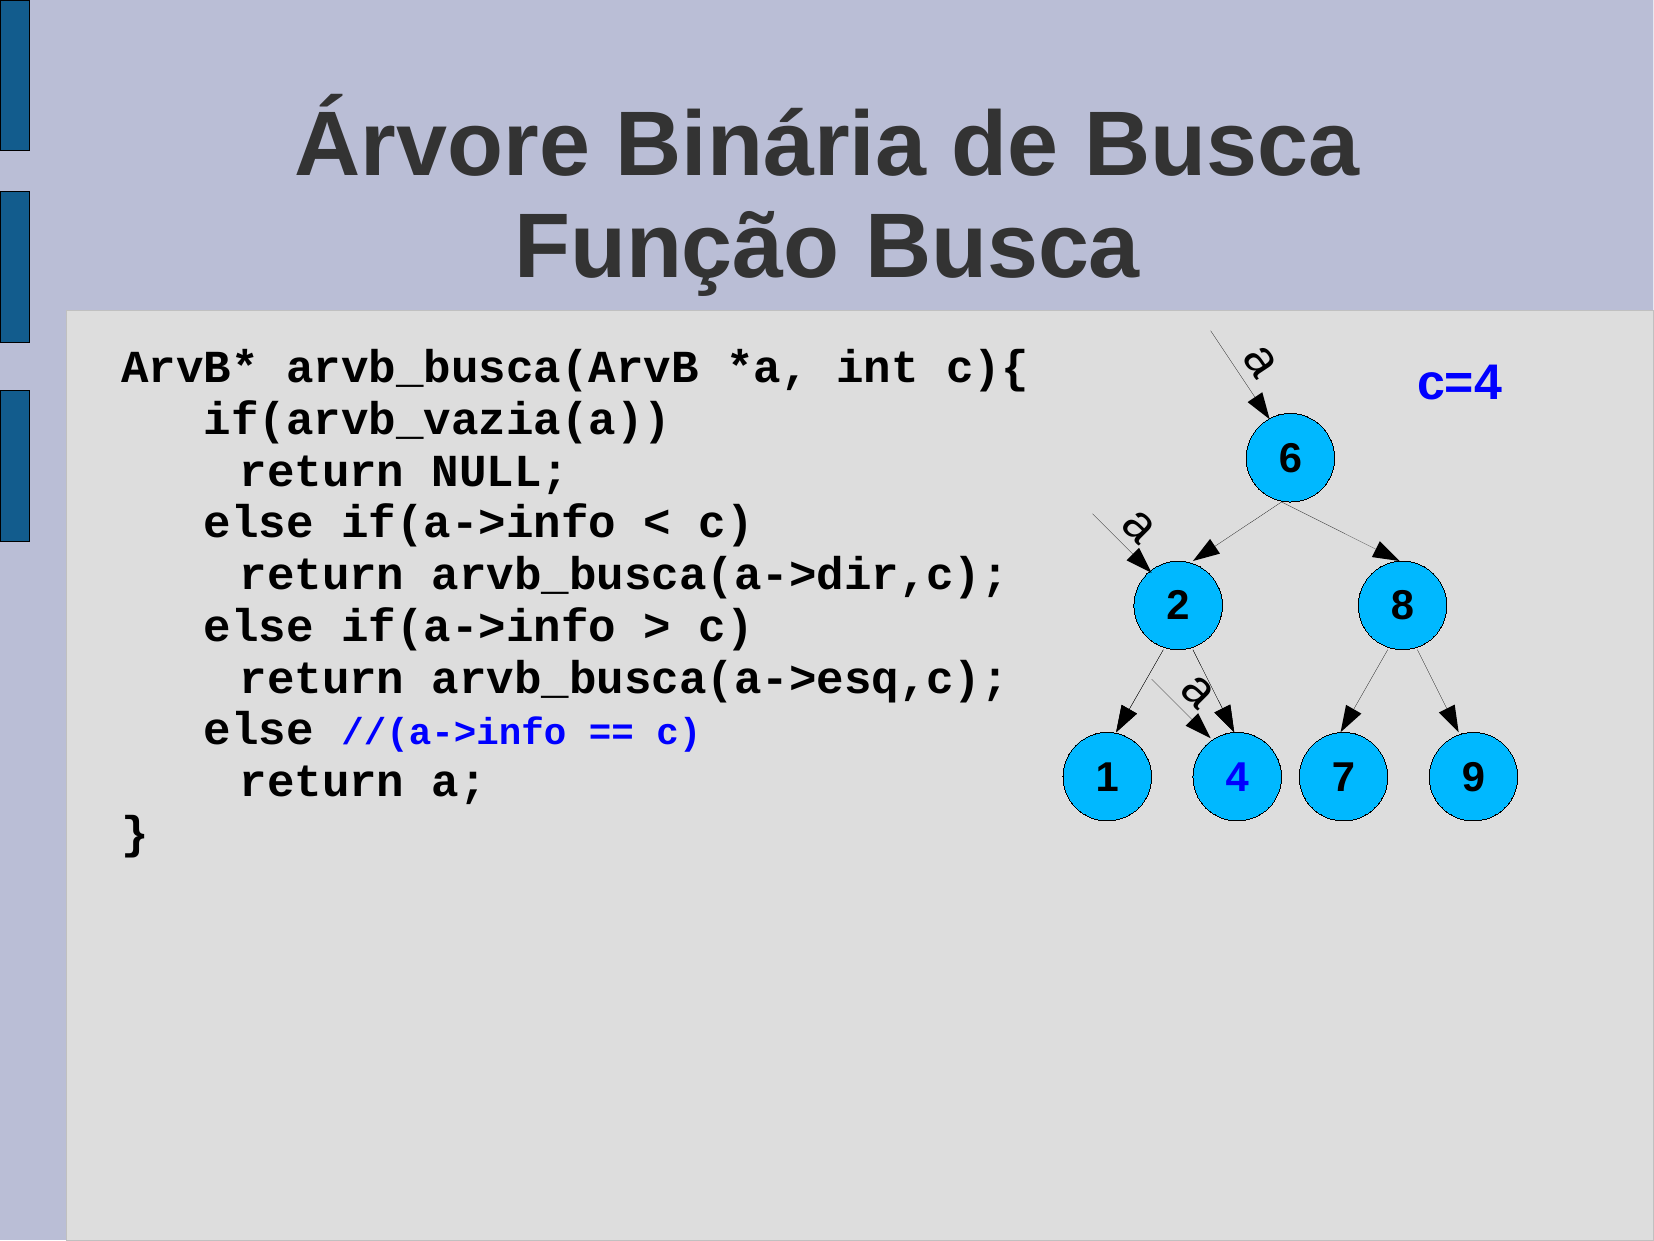

# Árvore Binária de Busca Função Busca
a
6
2
8
1
4
7
9
ArvB* arvb_busca(ArvB *a, int c){
 if(arvb_vazia(a))
 	return NULL;
 else if(a->info < c)
 	return arvb_busca(a->dir,c);
 else if(a->info > c)
 	return arvb_busca(a->esq,c);
 else //(a->info == c)
 	return a;
}
c=4
a
2
1
4
a
4